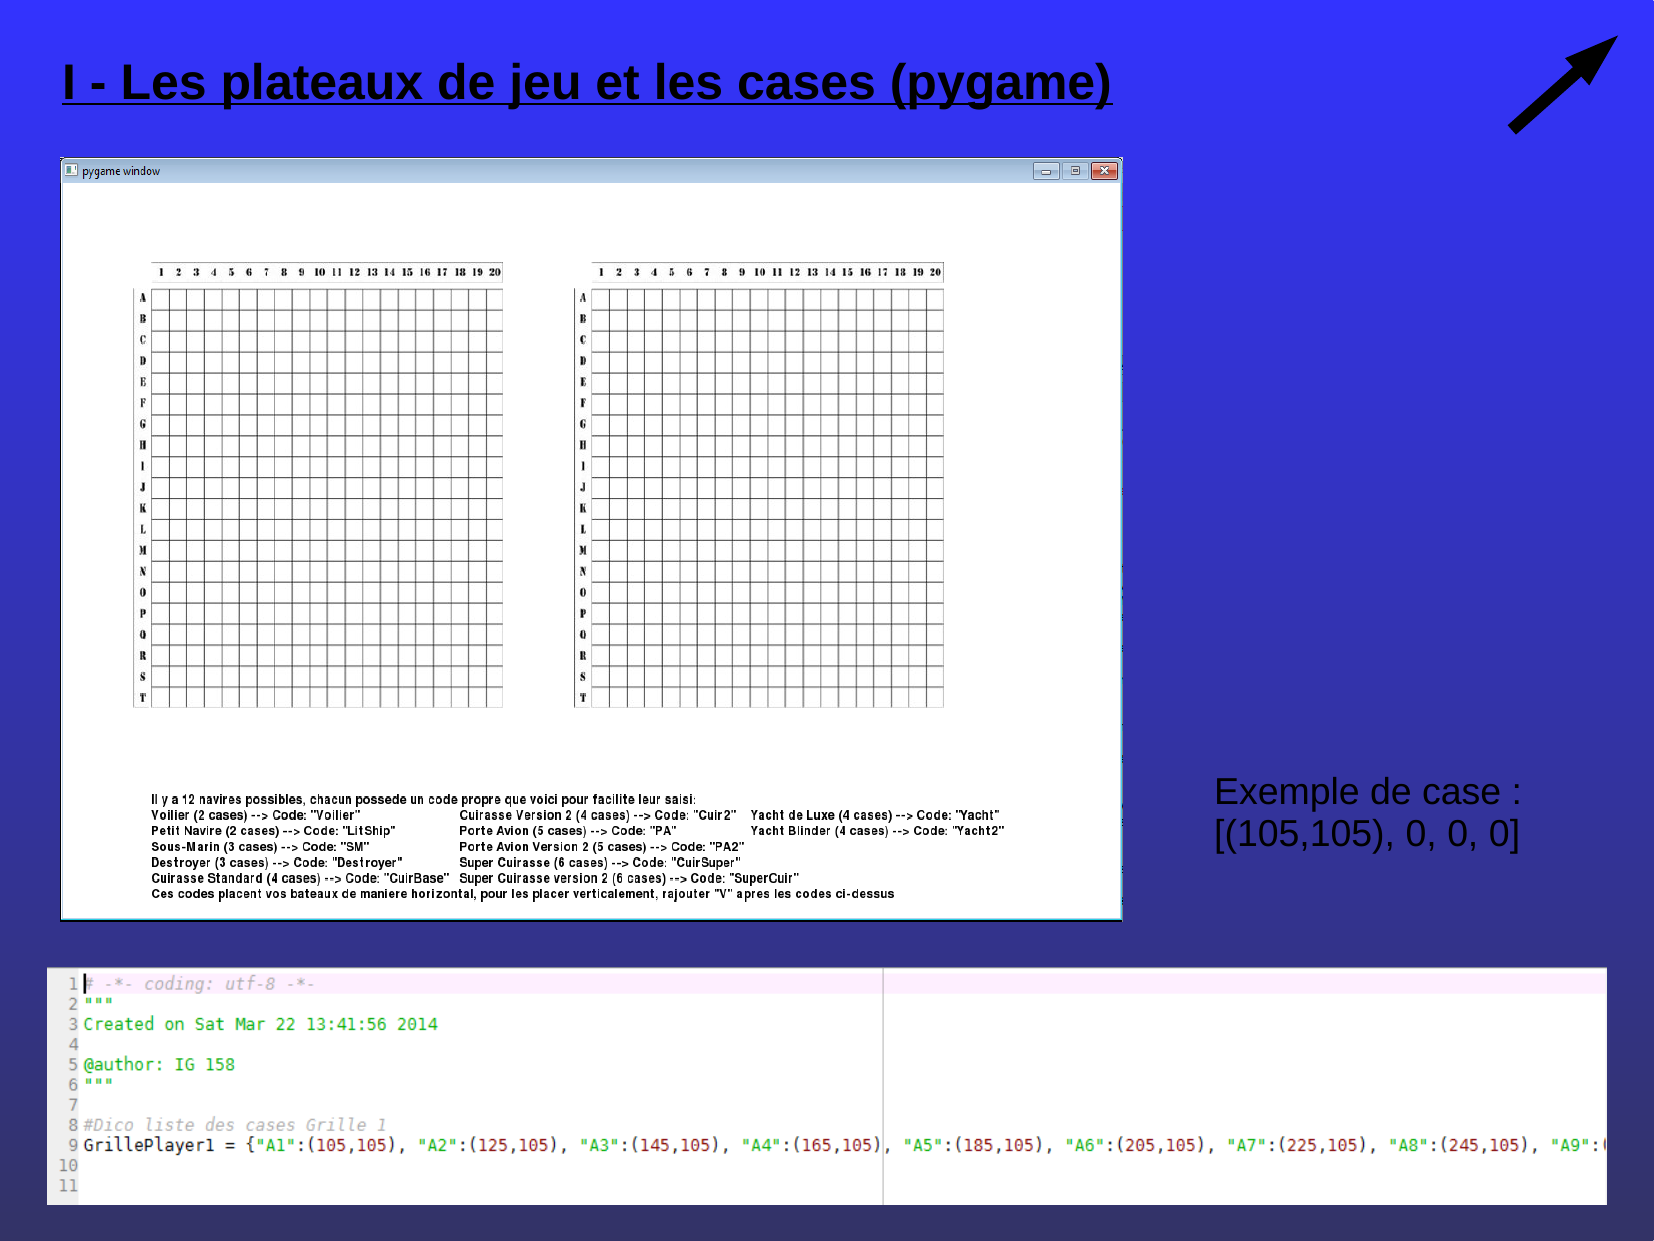

I - Les plateaux de jeu et les cases (pygame)
Exemple de case :
[(105,105), 0, 0, 0]